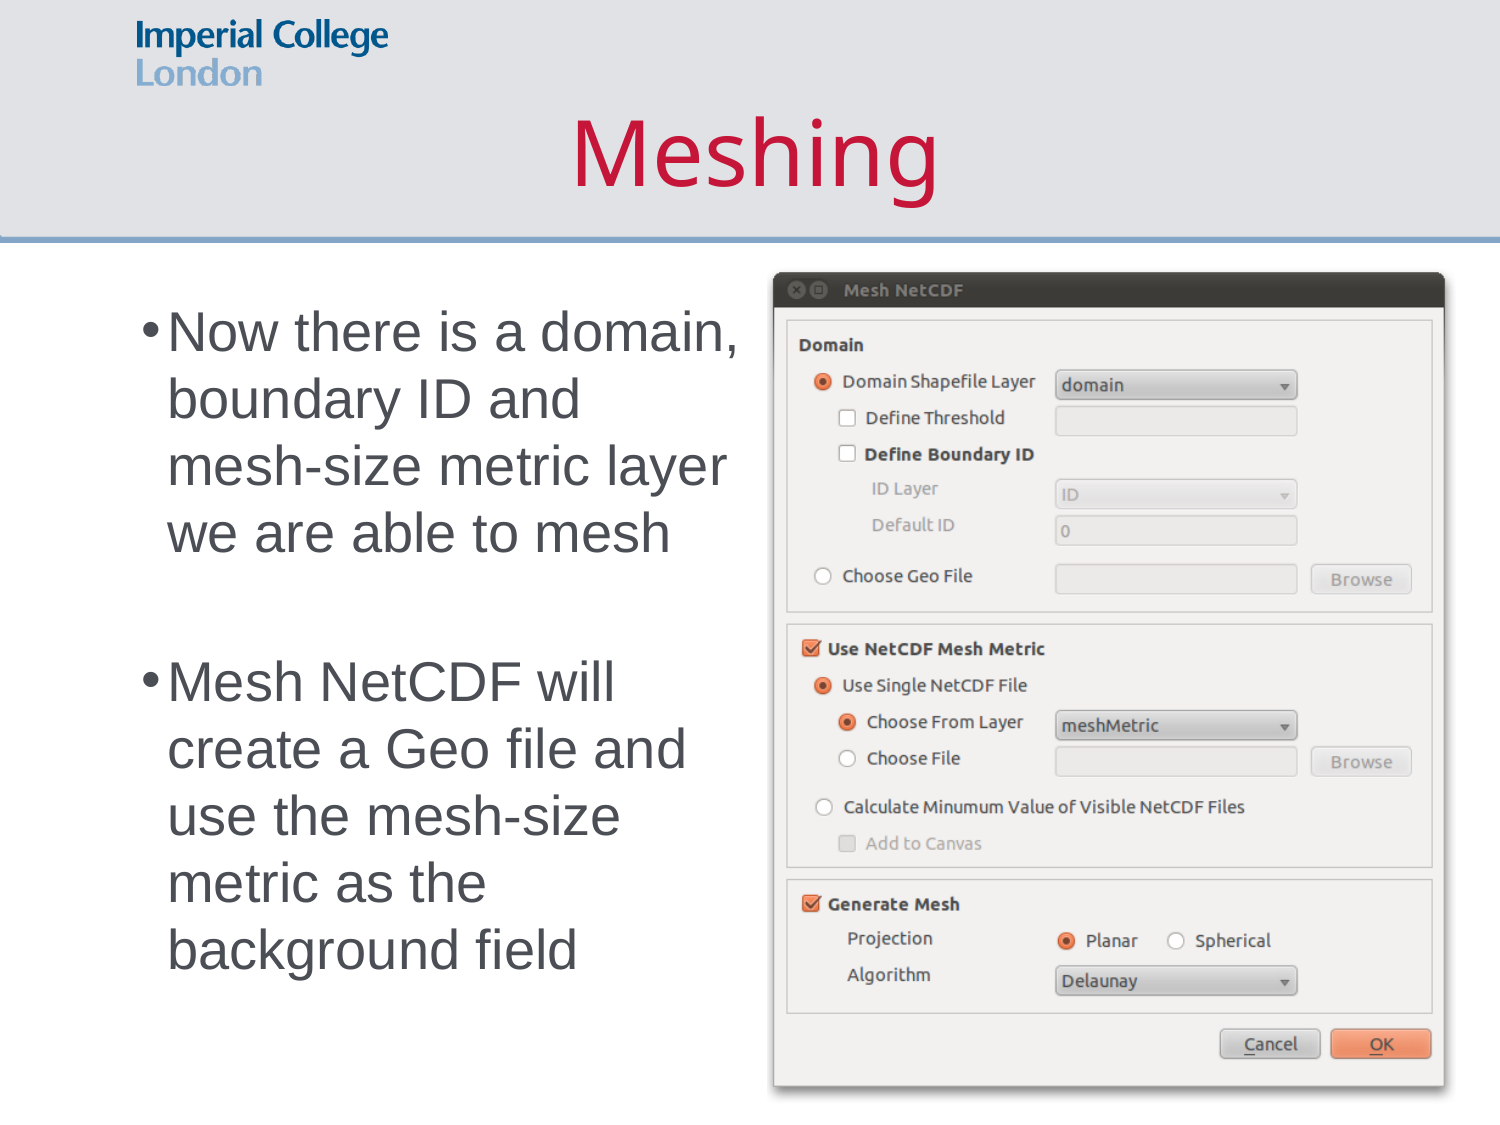

# Meshing
Now there is a domain, boundary ID and mesh-size metric layer we are able to mesh
Mesh NetCDF will create a Geo file and use the mesh-size metric as the background field